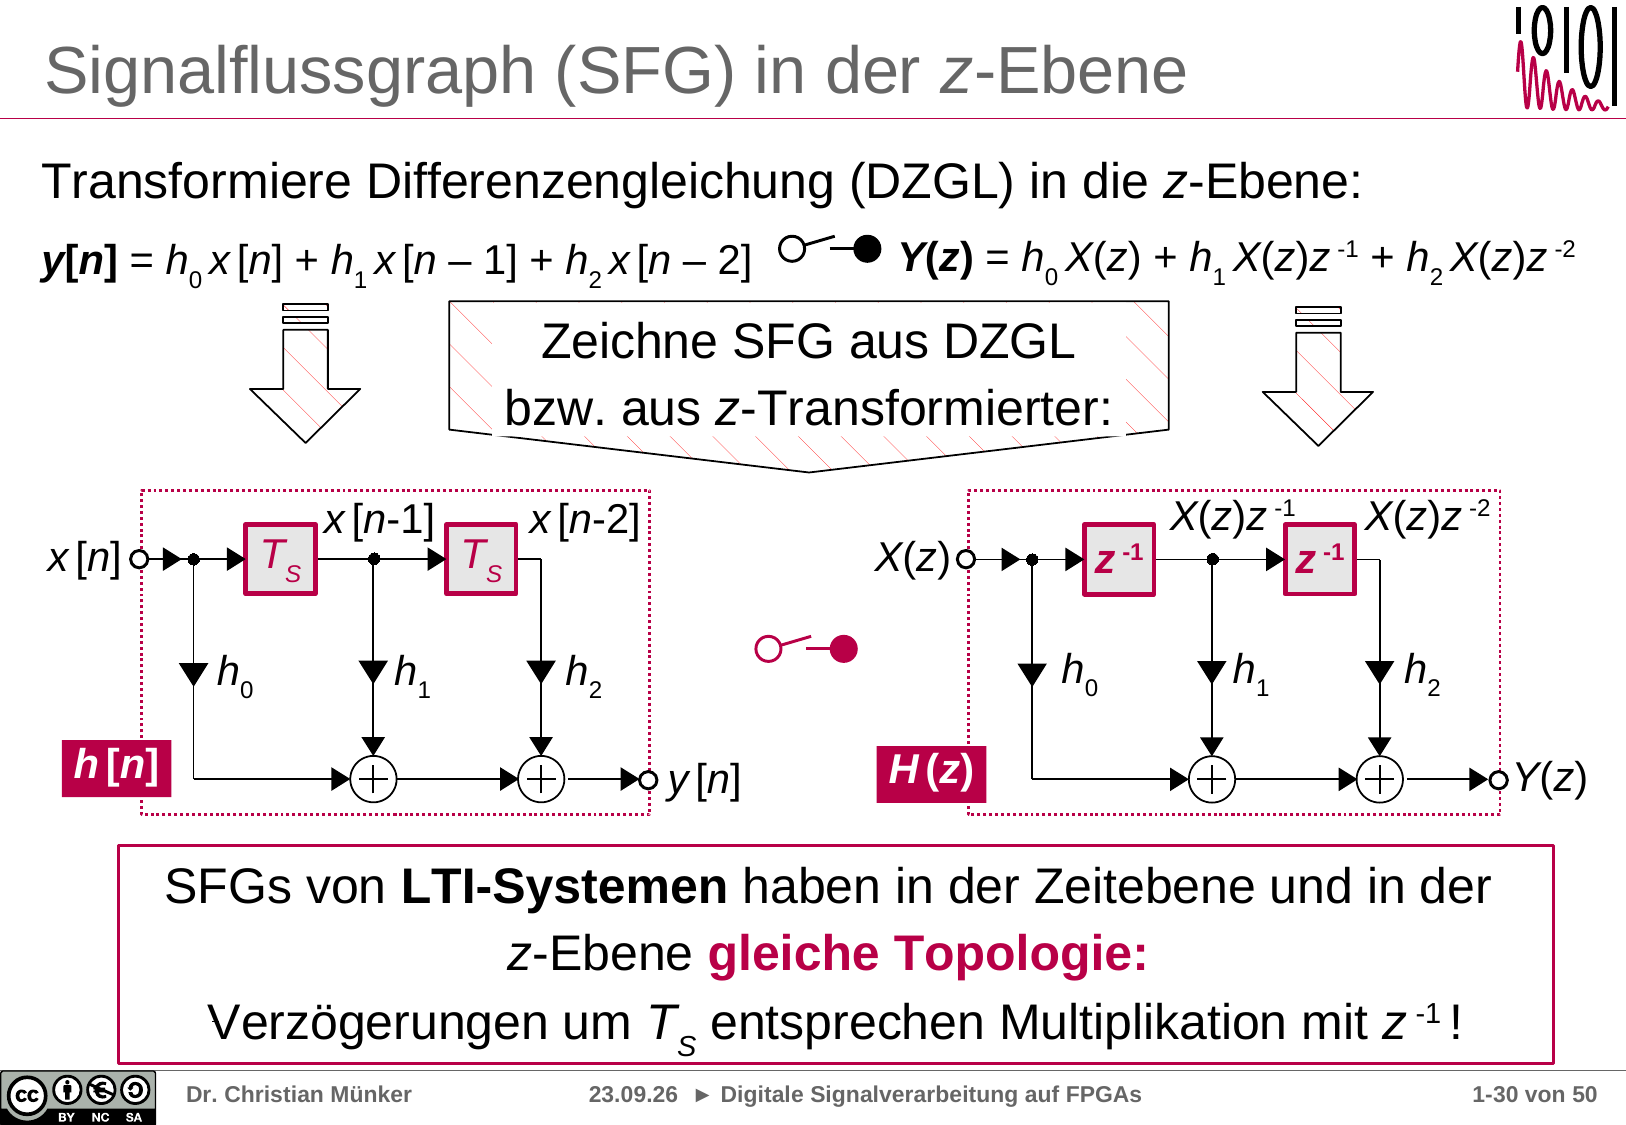

# Signalflussgraph (SFG) in der z-Ebene
Transformiere Differenzengleichung (DZGL) in die z-Ebene:
Y(z) = h0 X(z) + h1 X(z)z -1 + h2 X(z)z -2
y[n] = h0 x [n] + h1 x [n – 1] + h2 x [n – 2]
Zeichne SFG aus DZGL bzw. aus z-Transformierter:
x [n-1]
x [n-2]
TS
TS
x [n]
h0
h1
h2
h [n]
y [n]
X(z)z -1
X(z)z -2
z -1
z -1
X(z)
h0
h1
h2
H (z)
Y(z)
SFGs von LTI-Systemen haben in der Zeitebene und in der
z-Ebene gleiche Topologie:
Verzögerungen um TS entsprechen Multiplikation mit z -1 !